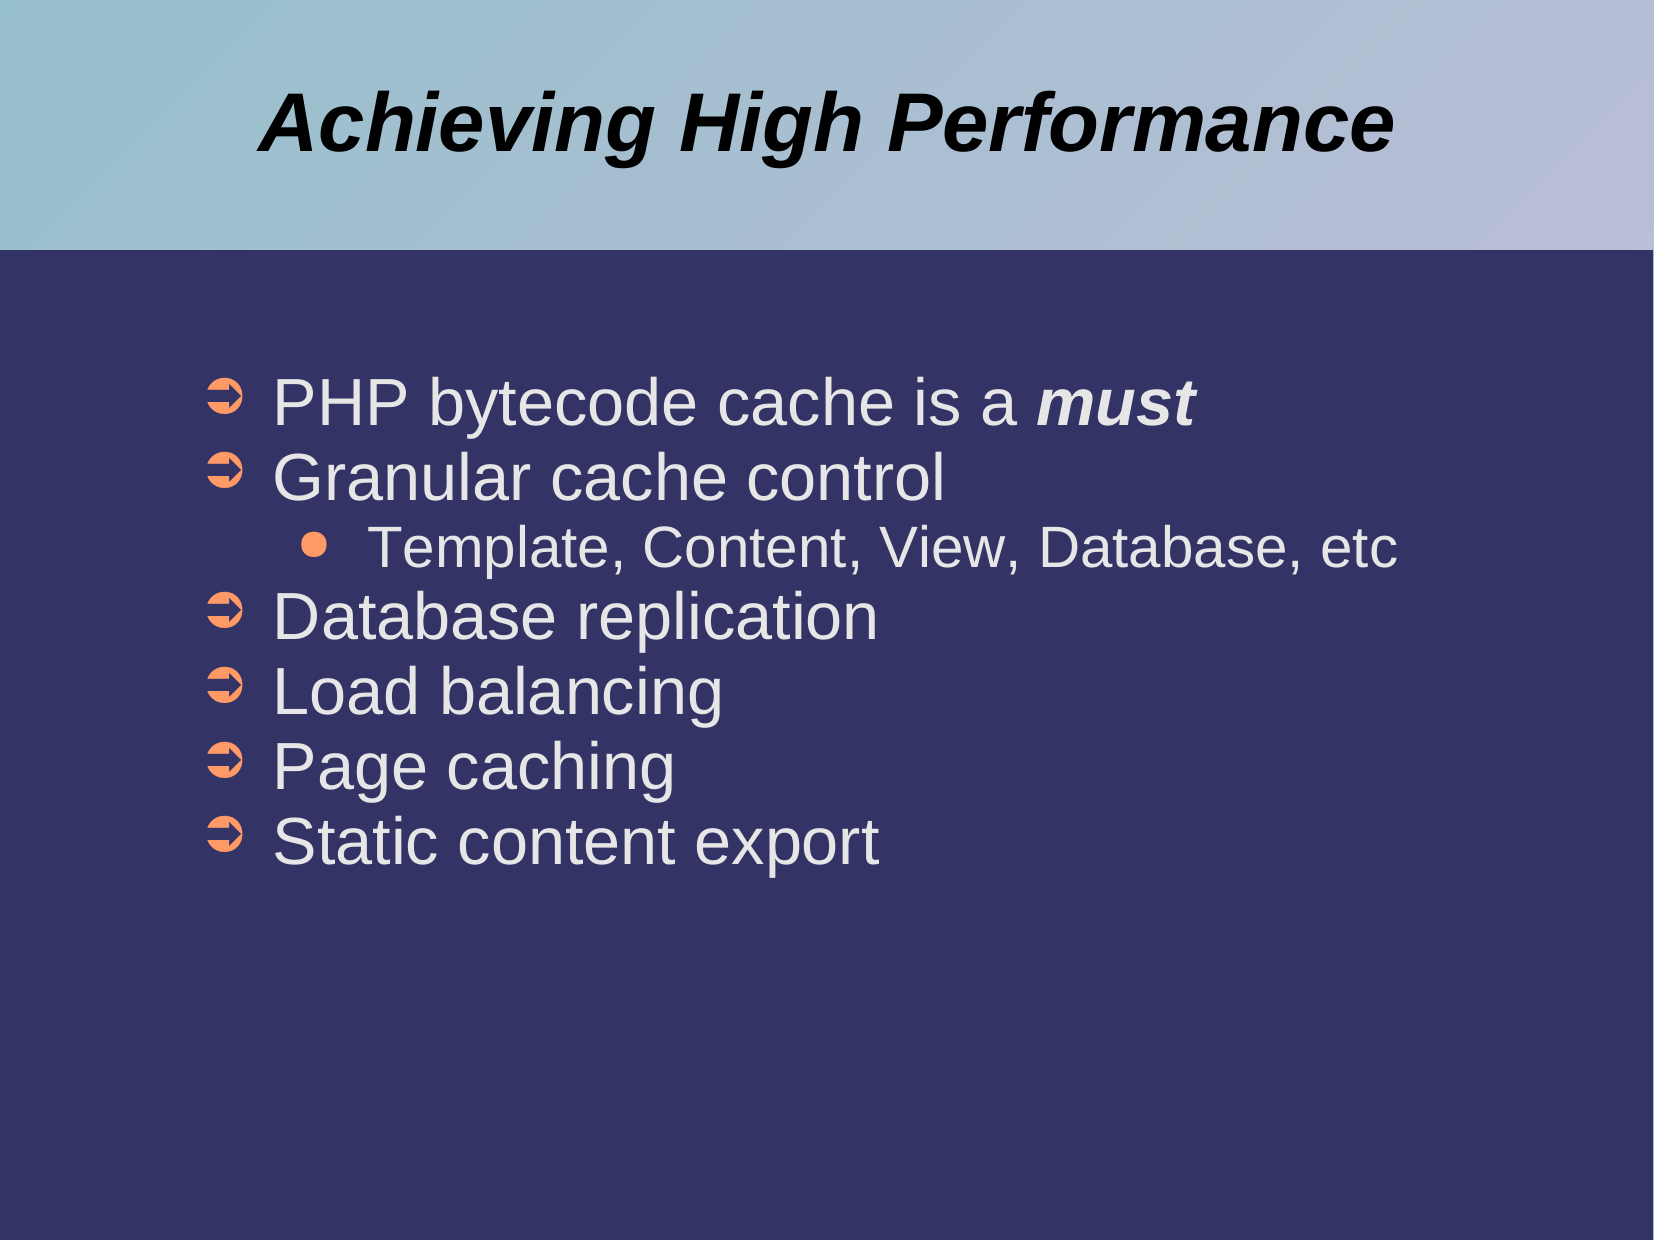

# Achieving High Performance
PHP bytecode cache is a must
Granular cache control
Template, Content, View, Database, etc
Database replication
Load balancing
Page caching
Static content export